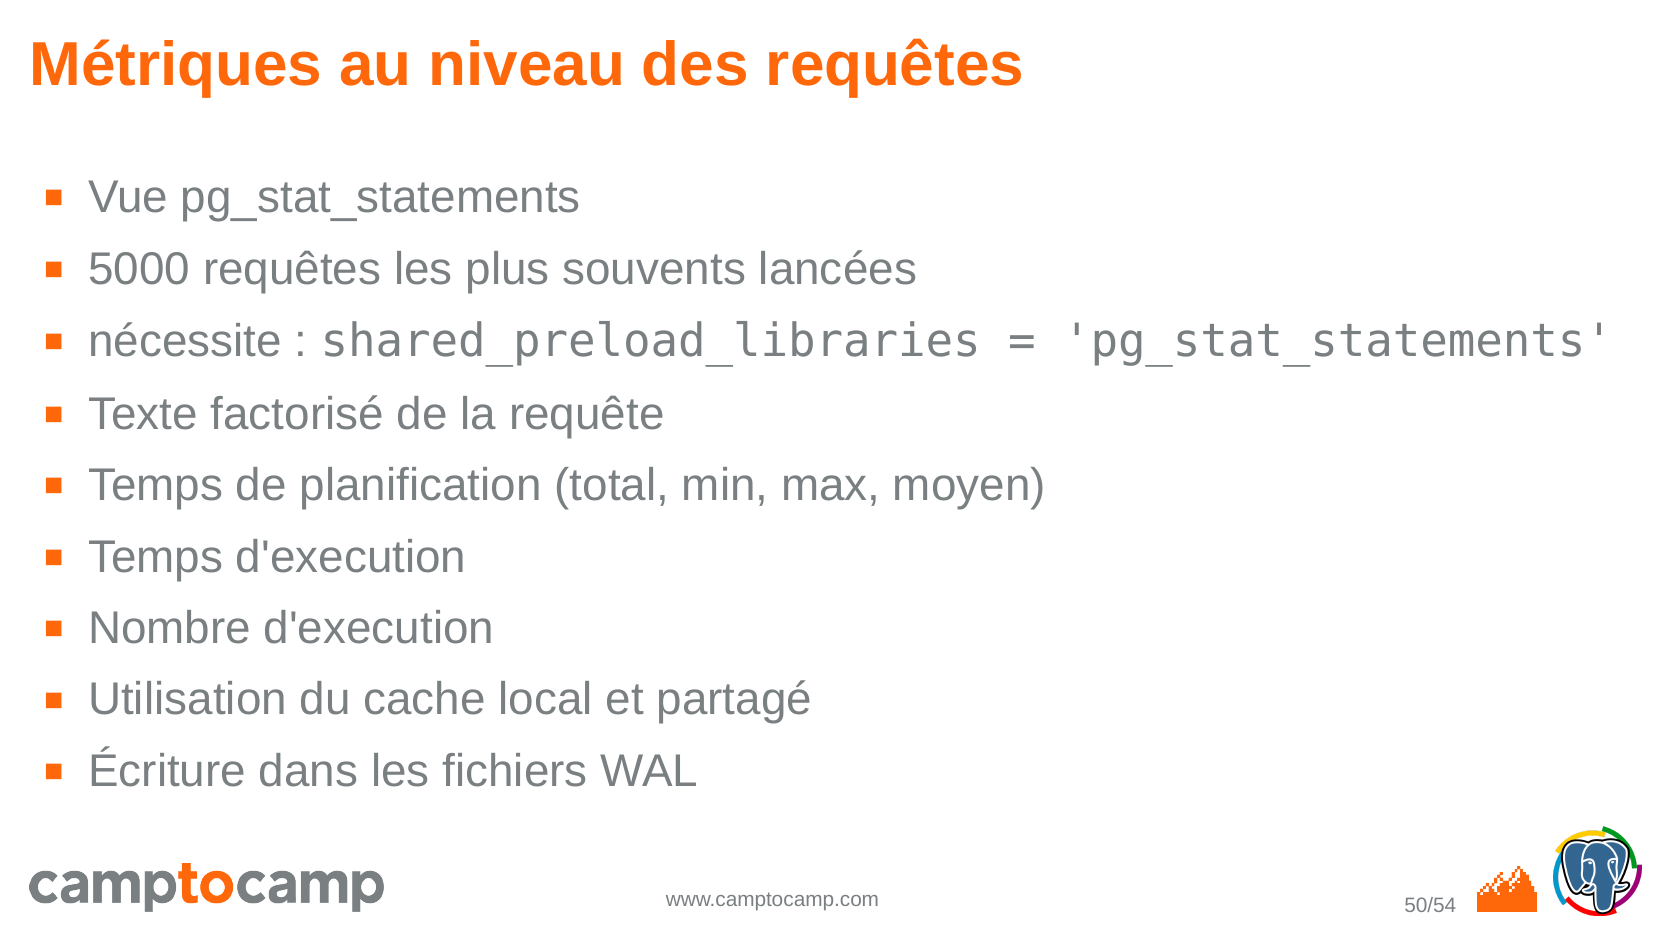

# Métriques au niveau des requêtes
Vue pg_stat_statements
5000 requêtes les plus souvents lancées
nécessite : shared_preload_libraries = 'pg_stat_statements'
Texte factorisé de la requête
Temps de planification (total, min, max, moyen)
Temps d'execution
Nombre d'execution
Utilisation du cache local et partagé
Écriture dans les fichiers WAL